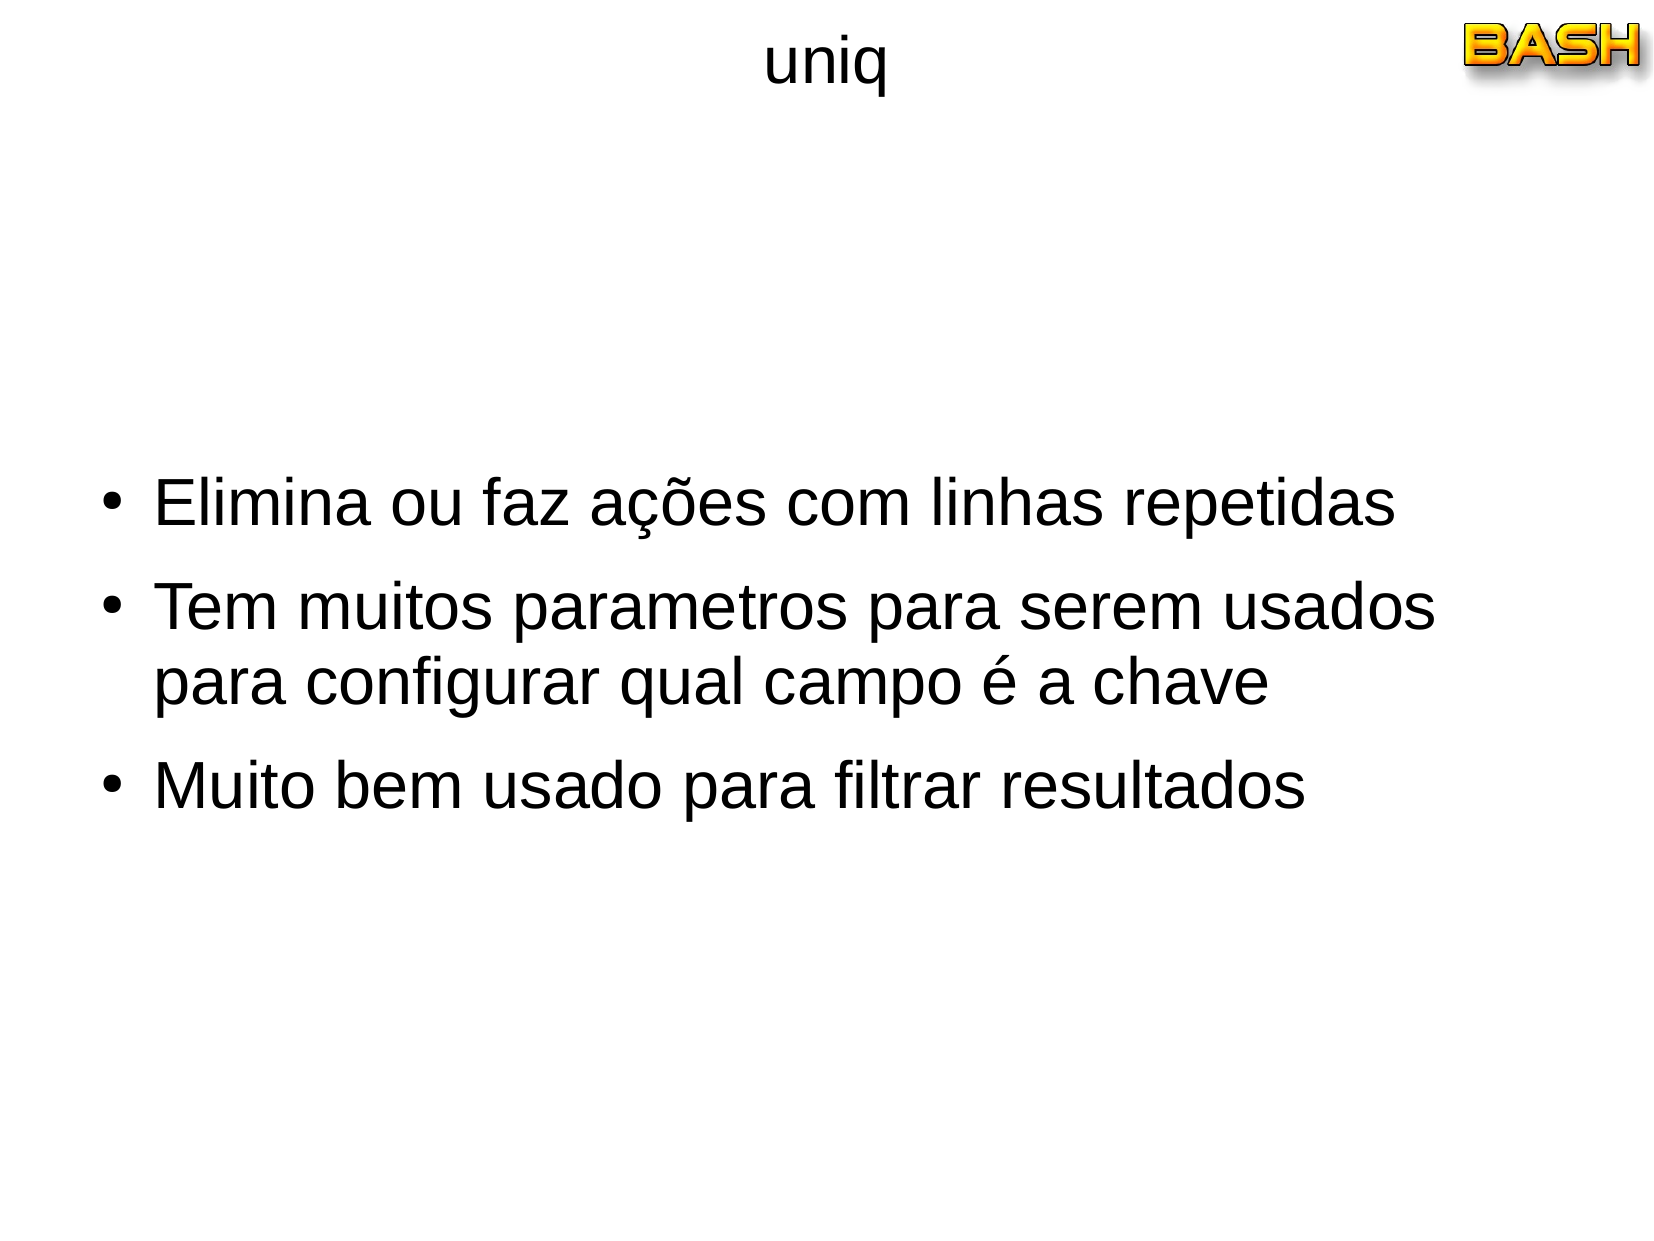

# uniq
Elimina ou faz ações com linhas repetidas
Tem muitos parametros para serem usados para configurar qual campo é a chave
Muito bem usado para filtrar resultados